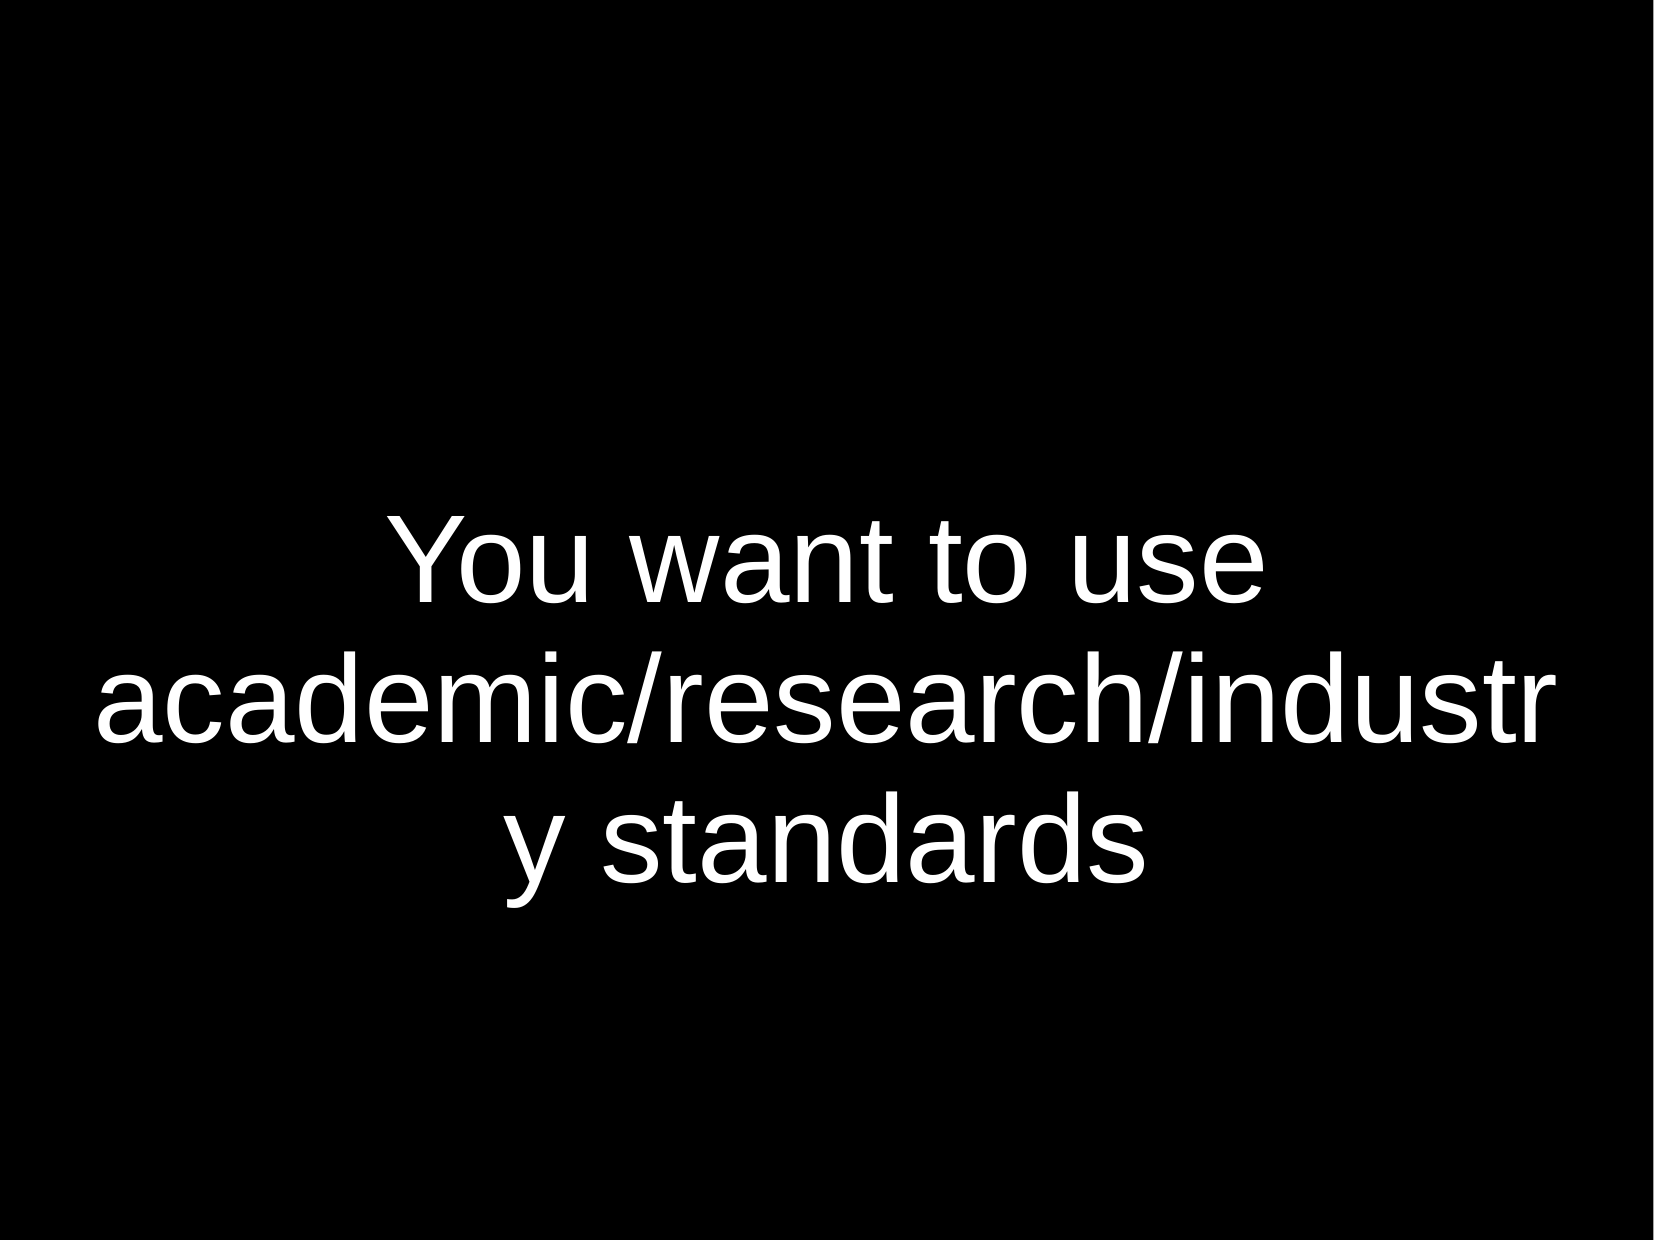

#
You want to use academic/research/industry standards